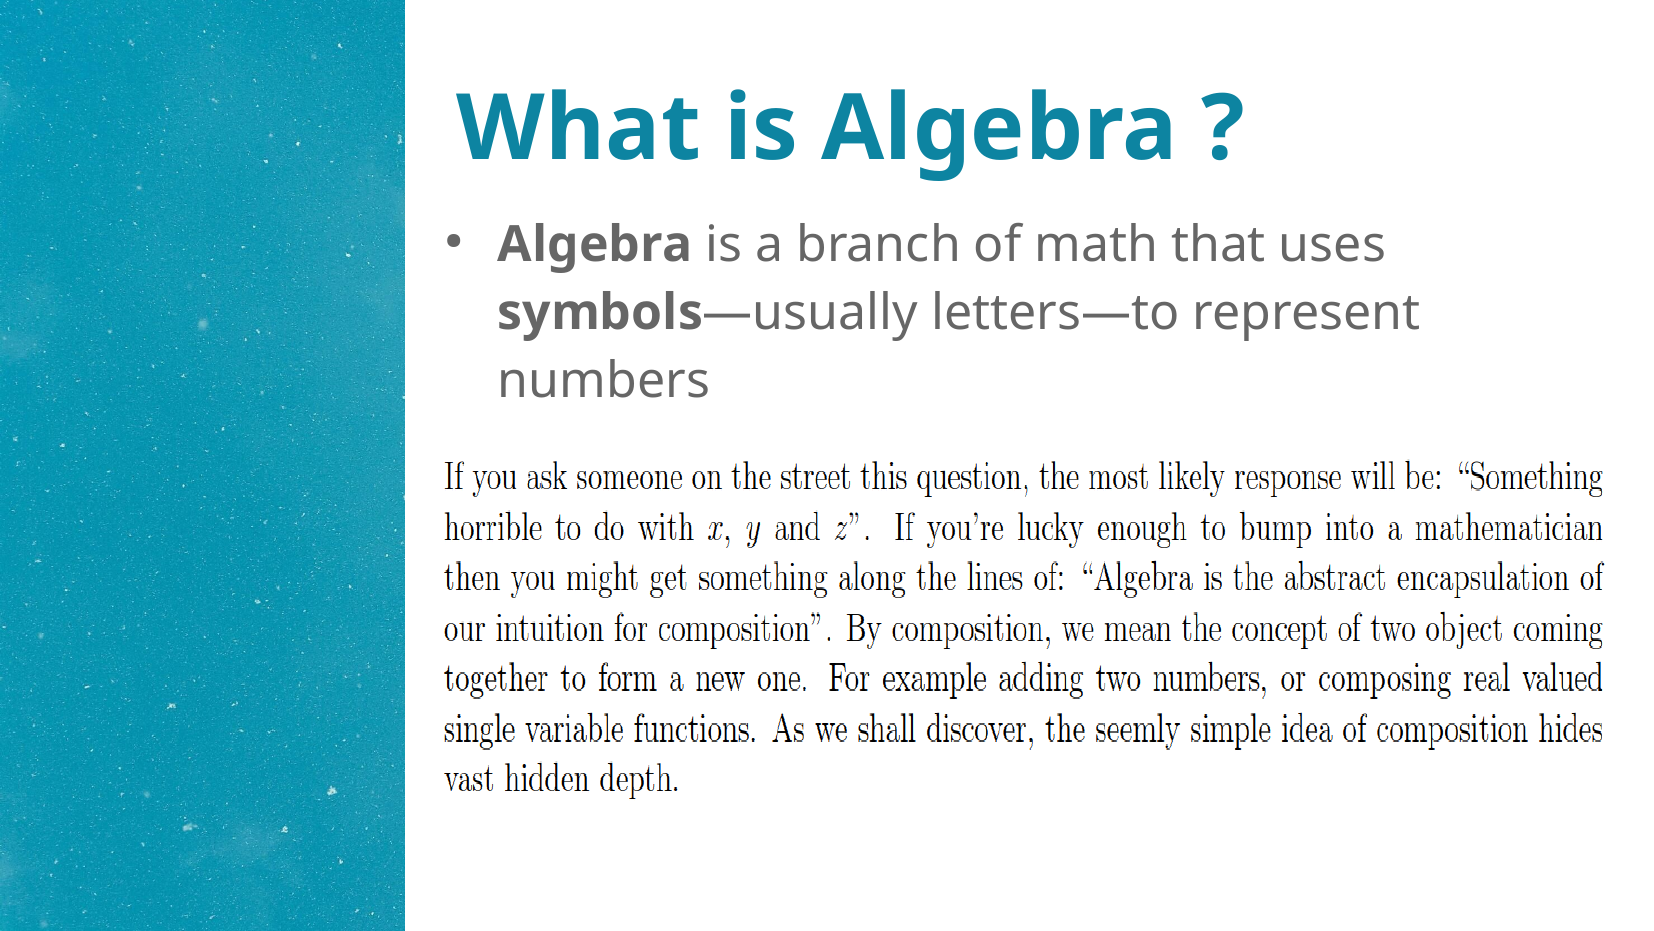

# What is Algebra ?
Algebra is a branch of math that uses symbols—usually letters—to represent numbers